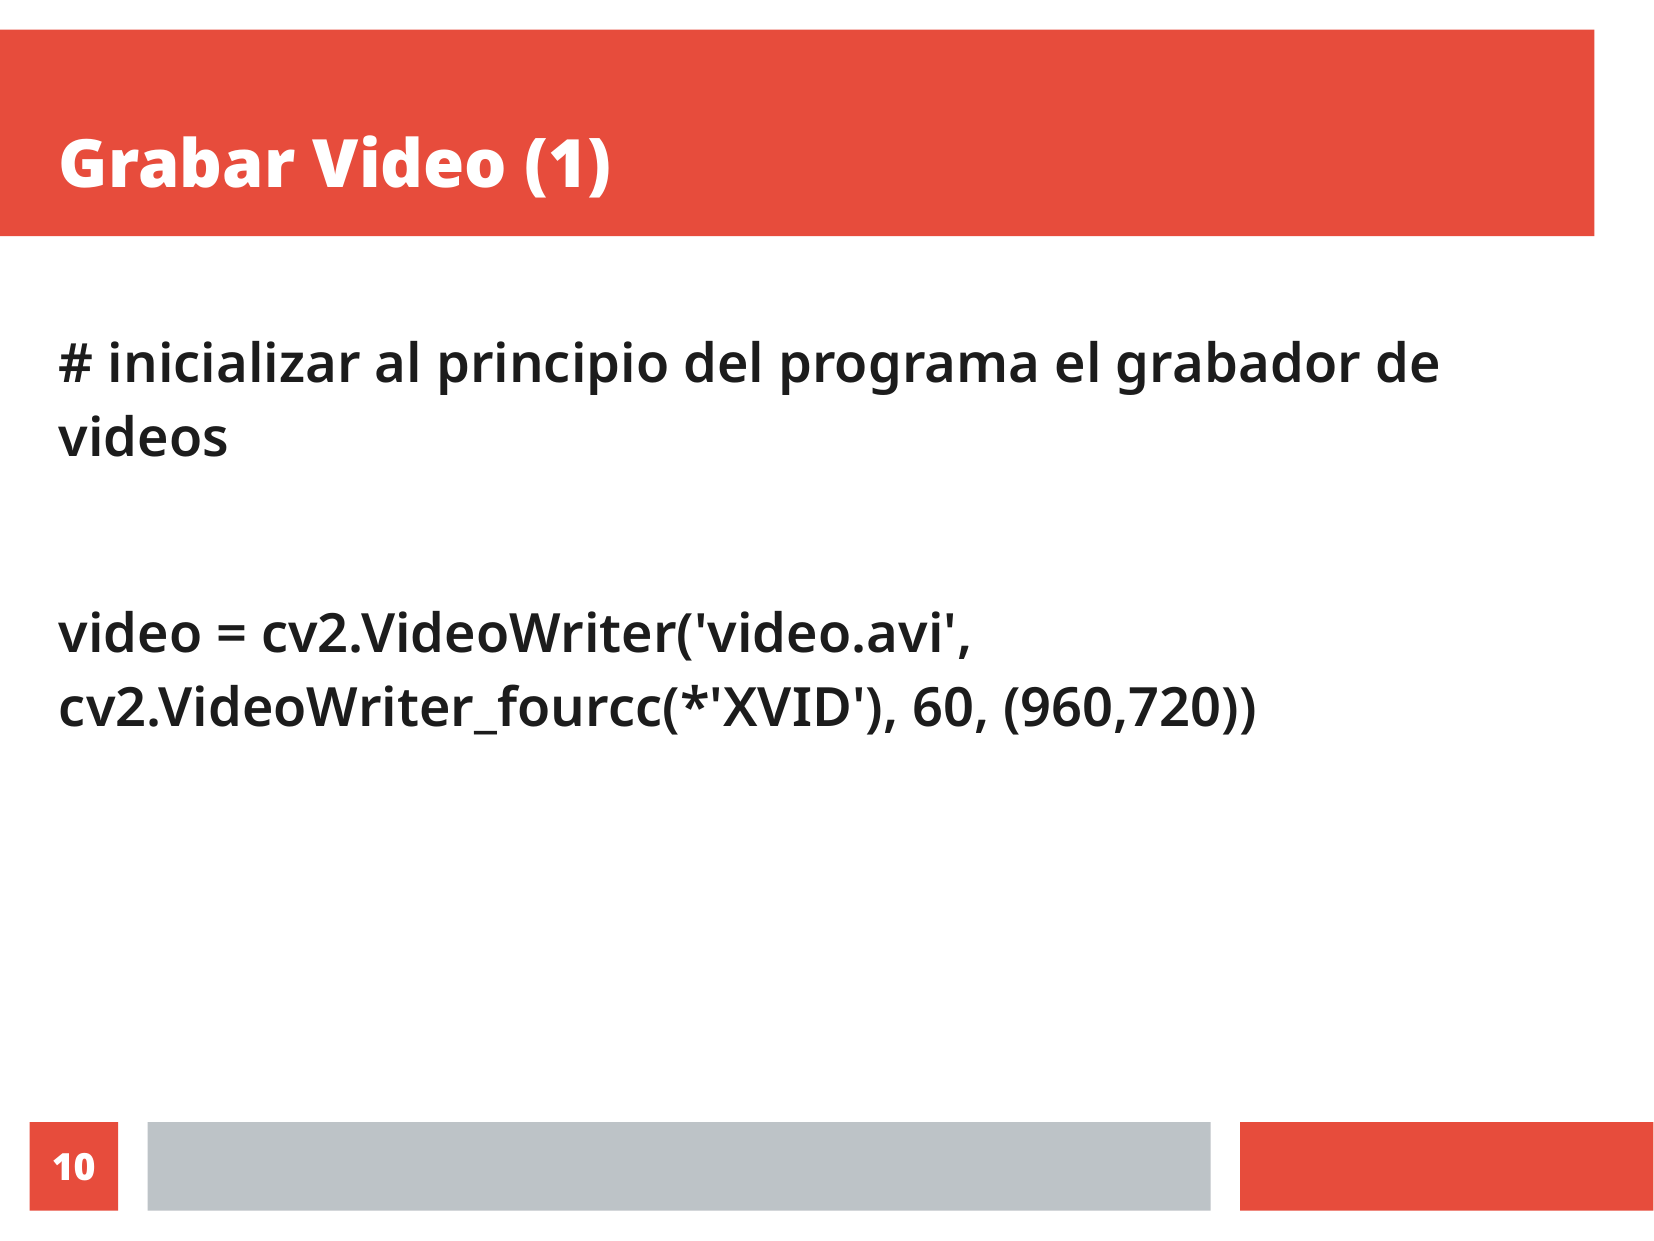

# Grabar Video (1)
# inicializar al principio del programa el grabador de videos
video = cv2.VideoWriter('video.avi', cv2.VideoWriter_fourcc(*'XVID'), 60, (960,720))
10